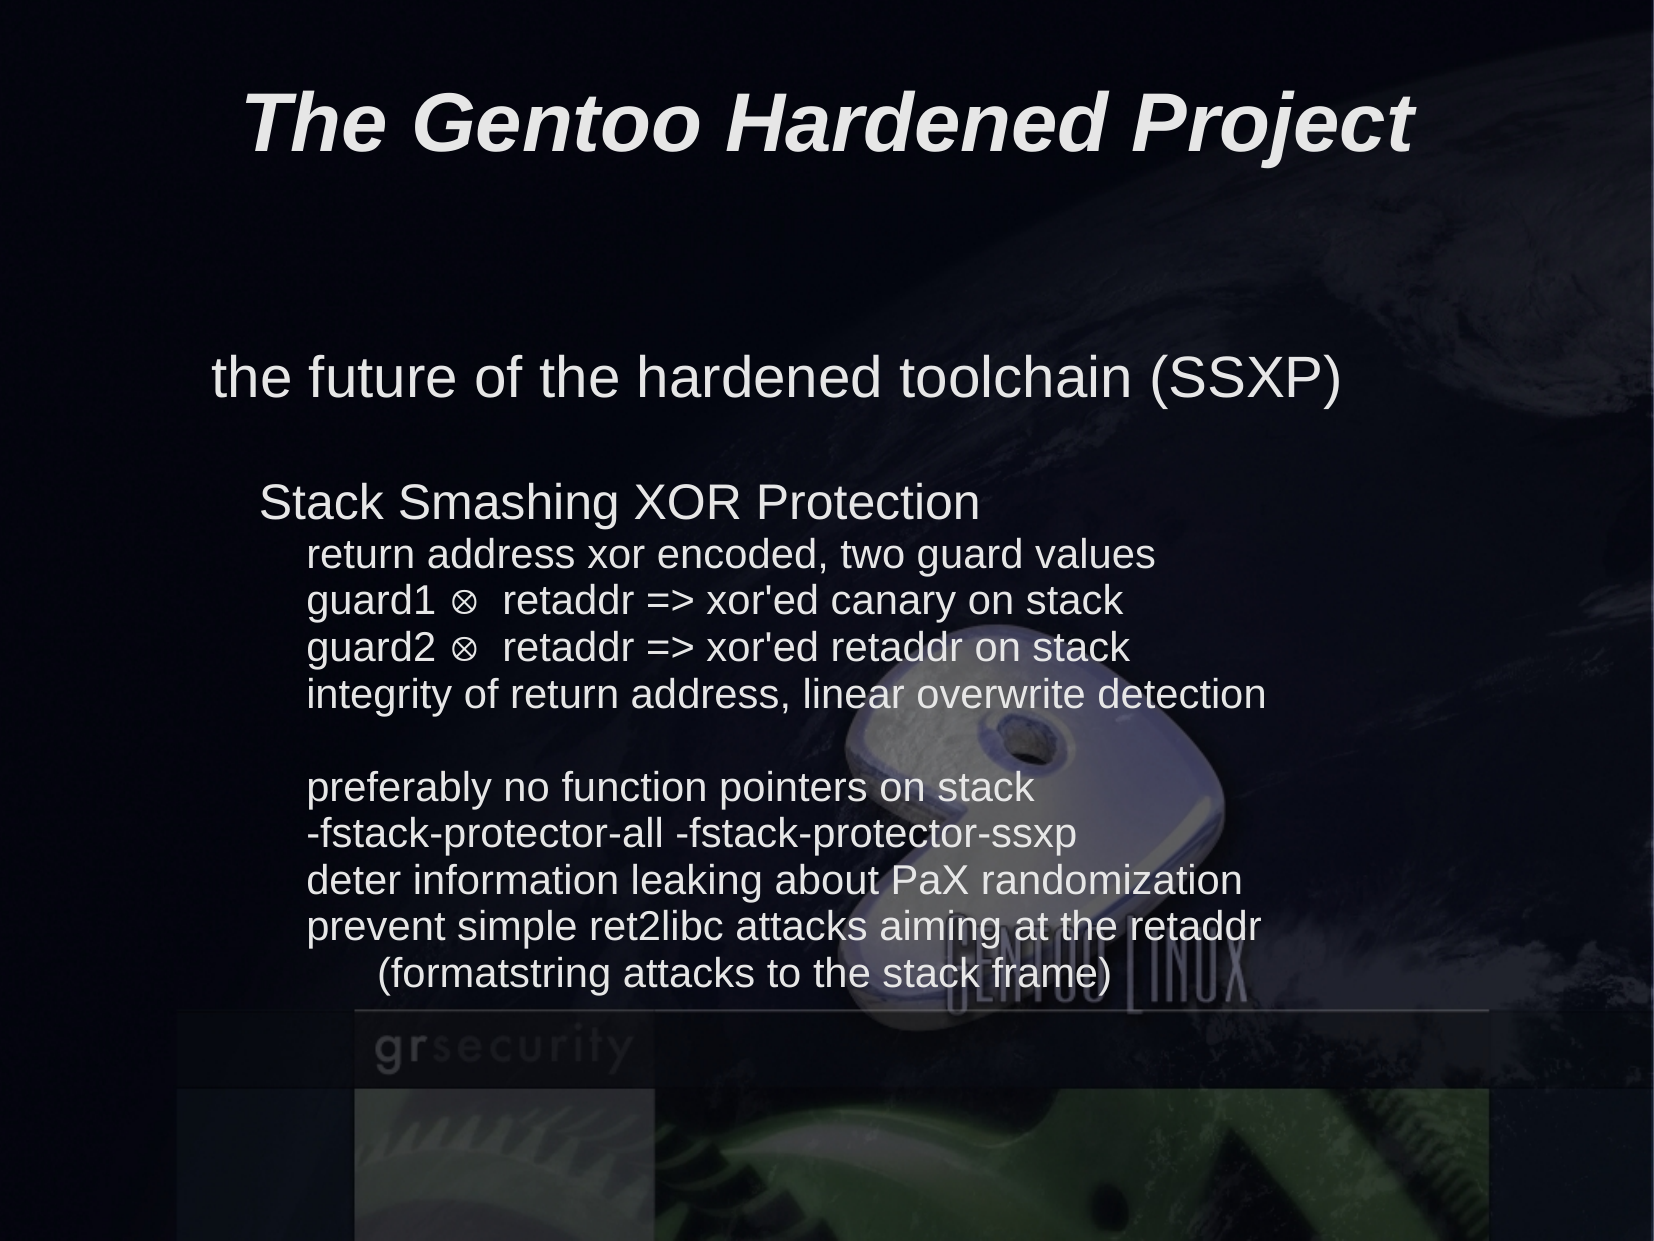

# The Gentoo Hardened Project
the future of the hardened toolchain (SSXP)
Stack Smashing XOR Protection
return address xor encoded, two guard values
guard1 ⊗ retaddr => xor'ed canary on stack
guard2 ⊗ retaddr => xor'ed retaddr on stack
integrity of return address, linear overwrite detection
preferably no function pointers on stack
-fstack-protector-all -fstack-protector-ssxp
deter information leaking about PaX randomization
prevent simple ret2libc attacks aiming at the retaddr
(formatstring attacks to the stack frame)